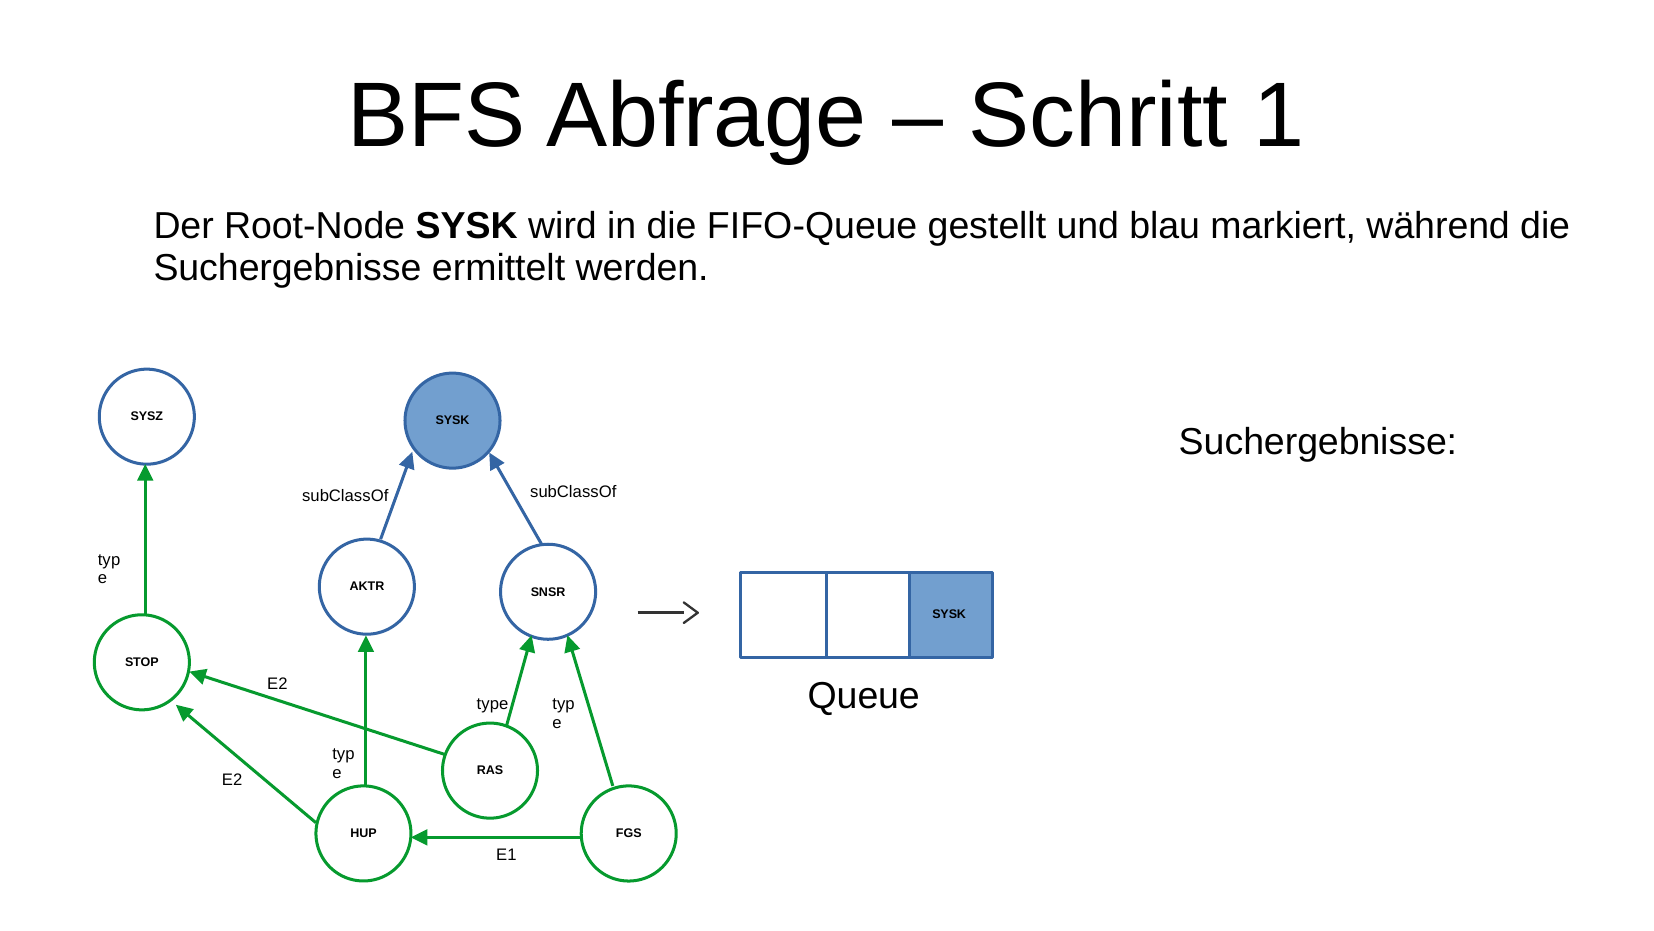

# BFS Abfrage – Schritt 1
Der Root-Node SYSK wird in die FIFO-Queue gestellt und blau markiert, während die Suchergebnisse ermittelt werden.
SYSZ
SYSK
Suchergebnisse:
subClassOf
subClassOf
AKTR
type
SNSR
SYSK
STOP
E2
Queue
type
type
RAS
type
E2
FGS
HUP
E1